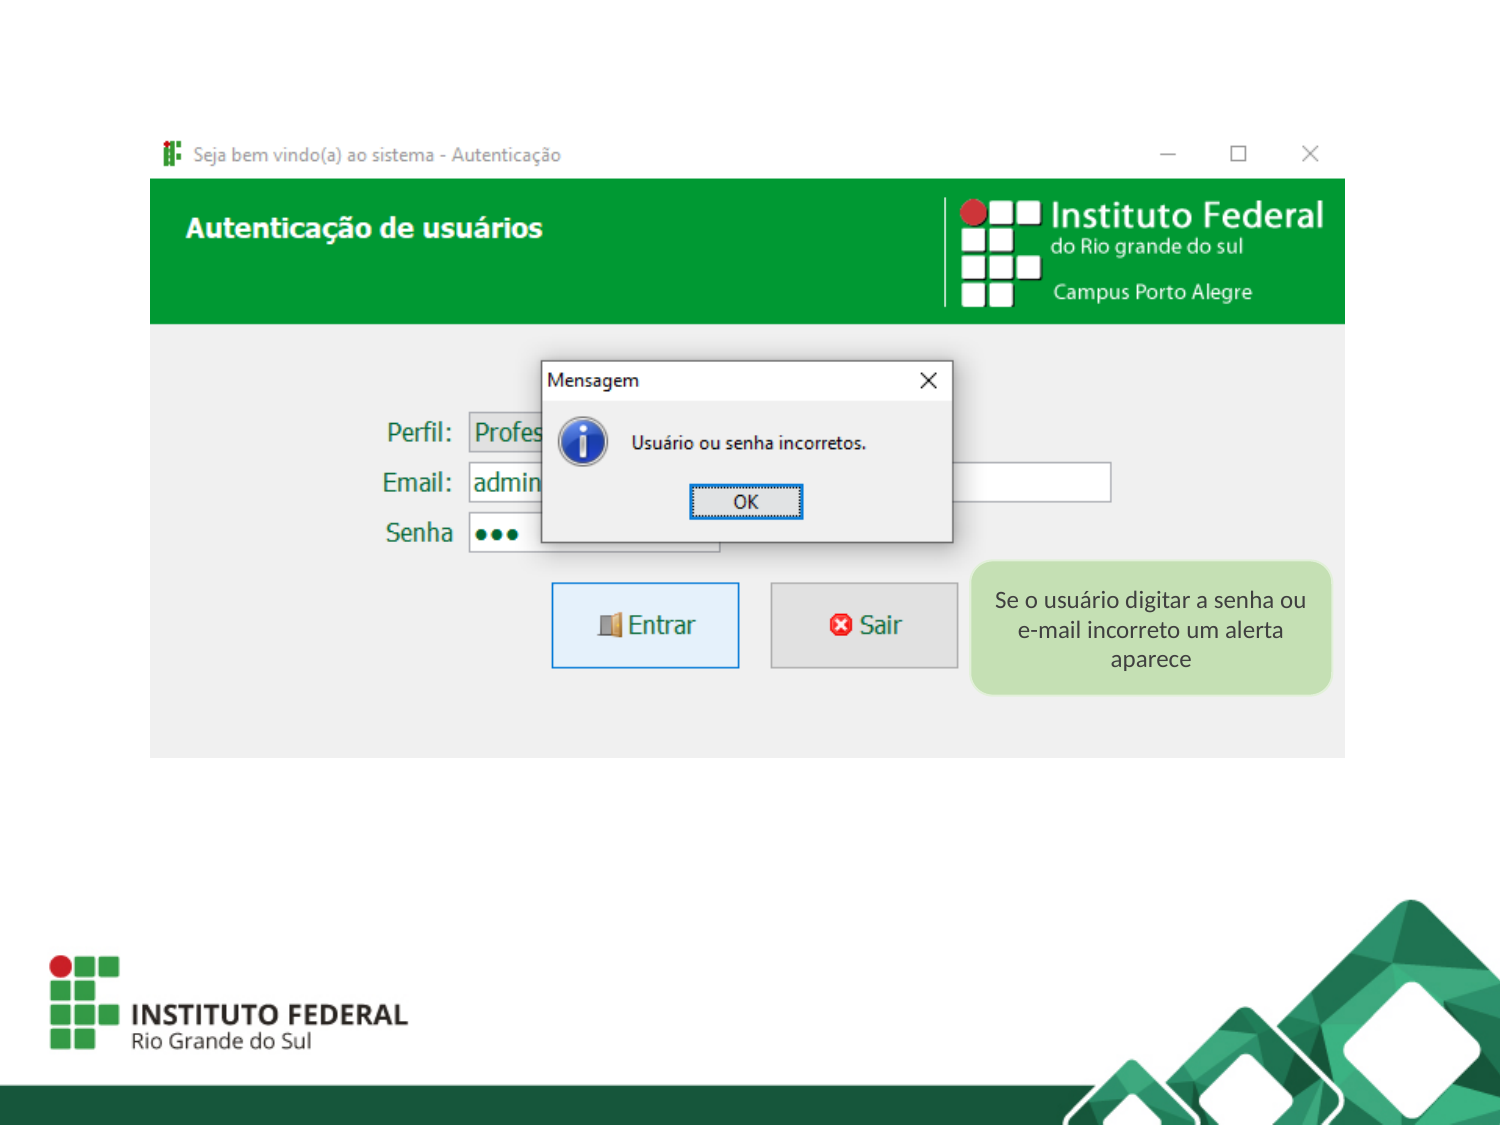

Se o usuário digitar a senha ou e-mail incorreto um alerta aparece